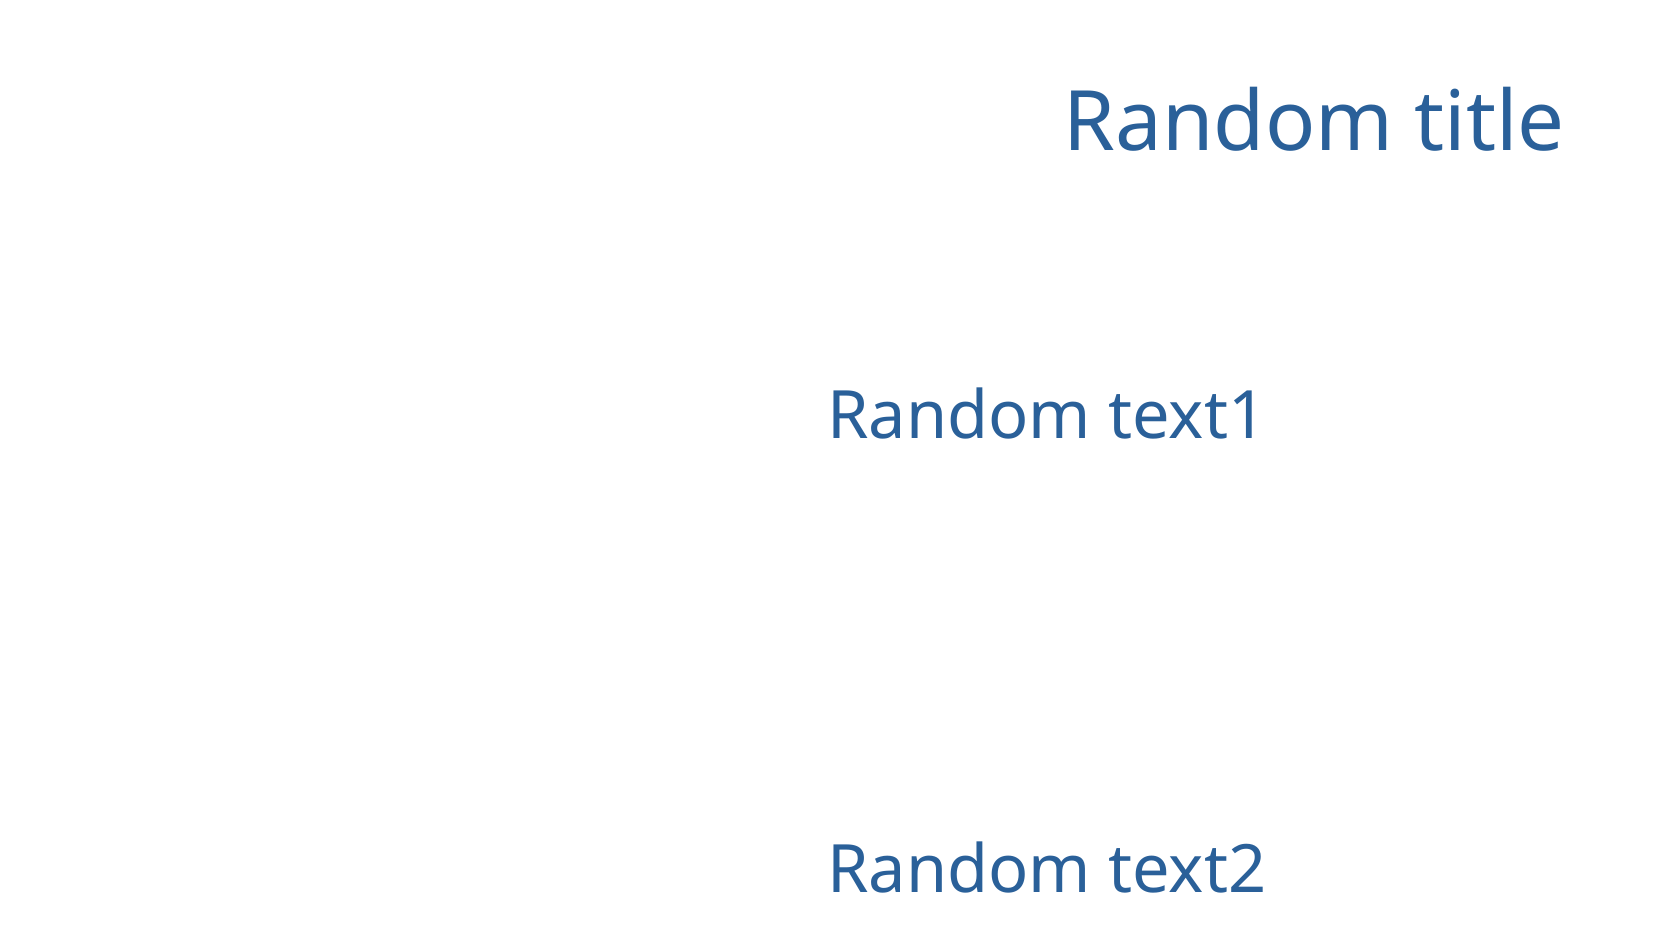

# Random title
Random text1
Random text2